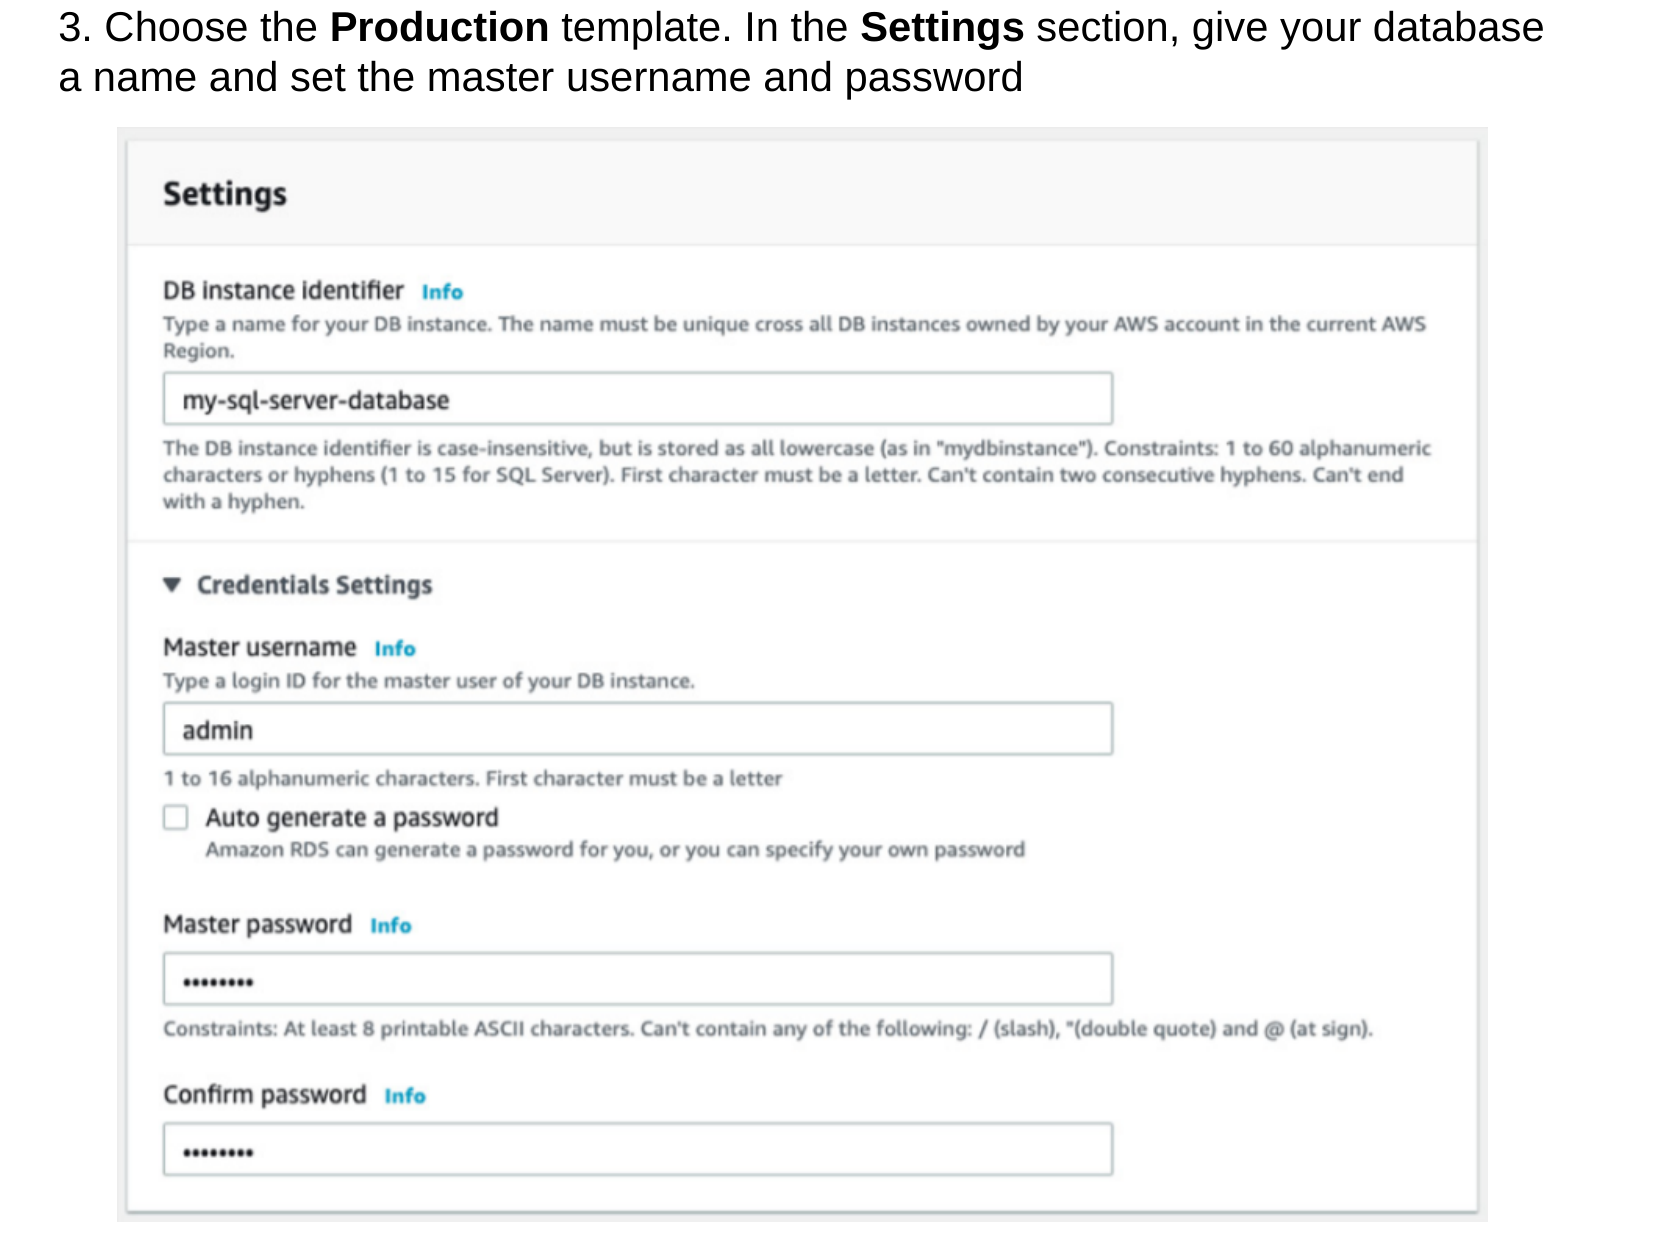

# 3. Choose the Production template. In the Settings section, give your database a name and set the master username and password